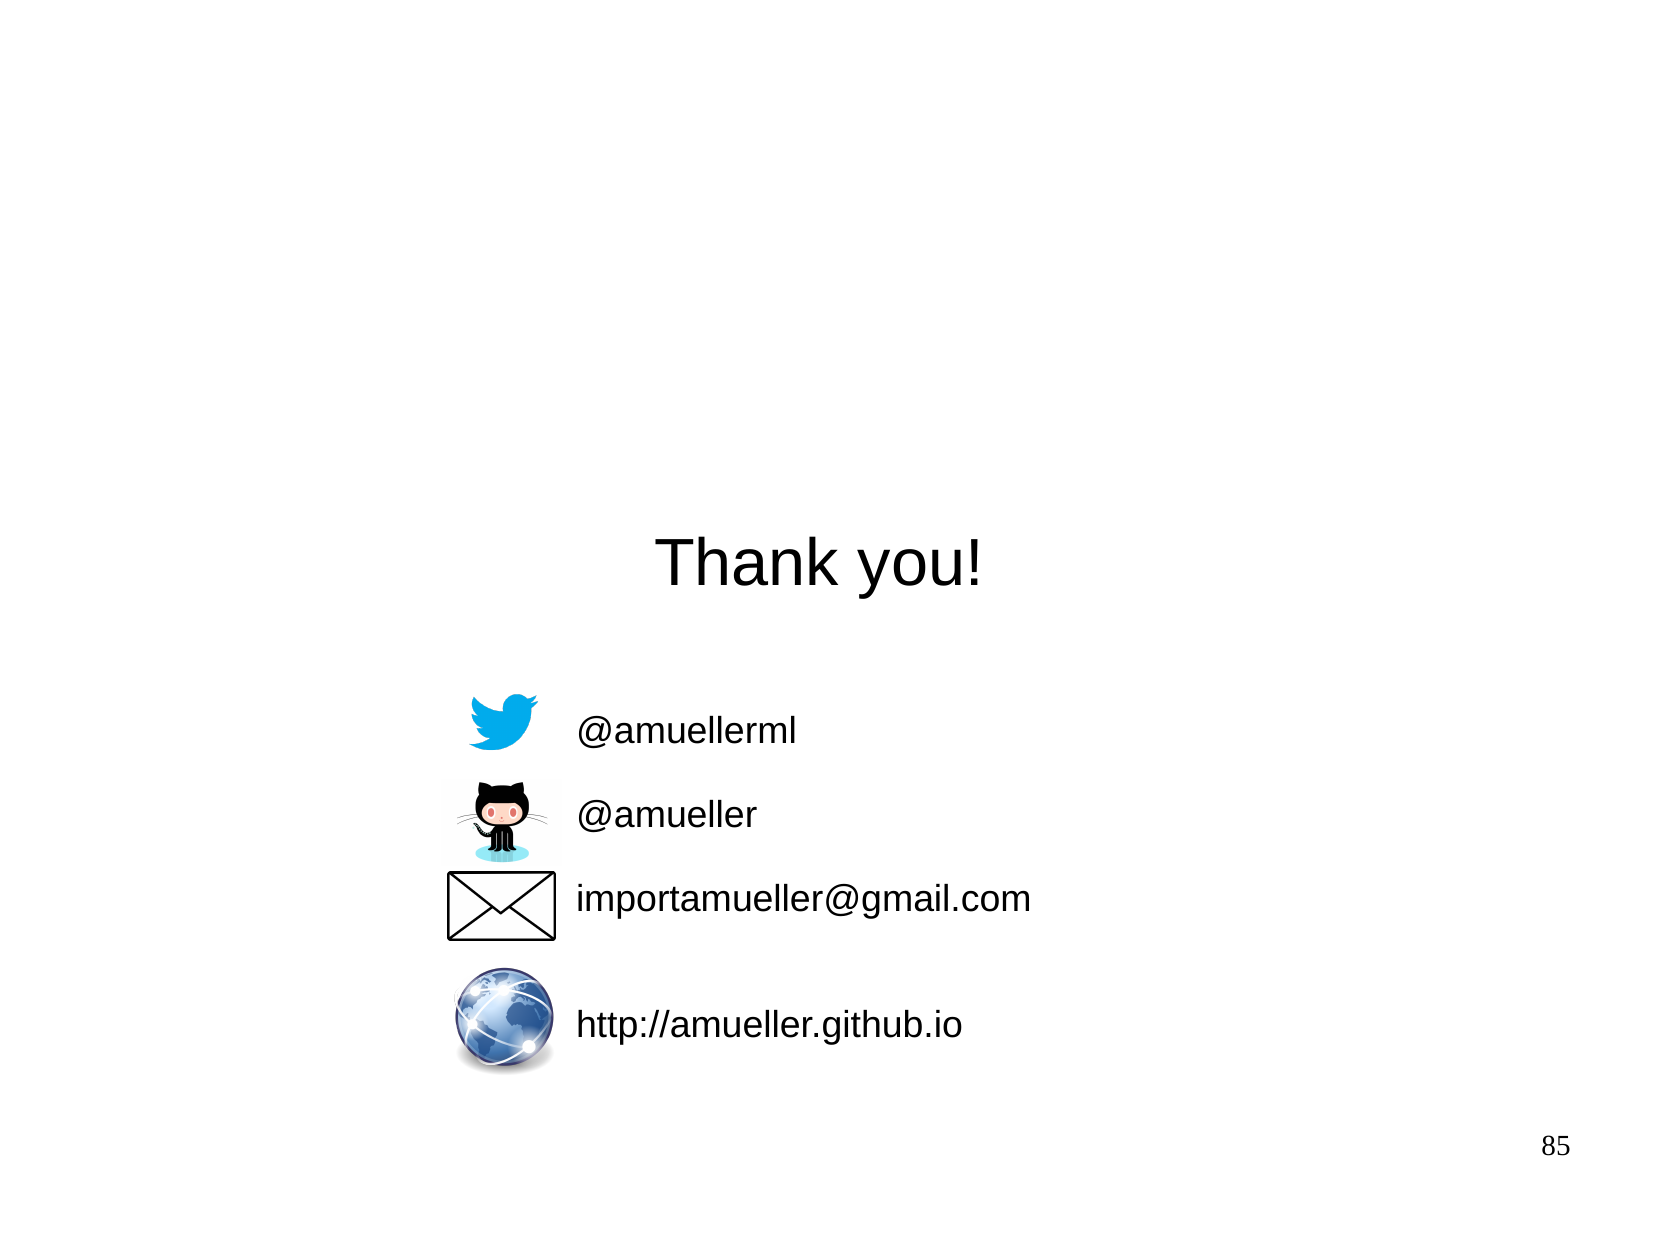

# Thank you!
@amuellerml
@amueller
importamueller@gmail.com
http://amueller.github.io
85